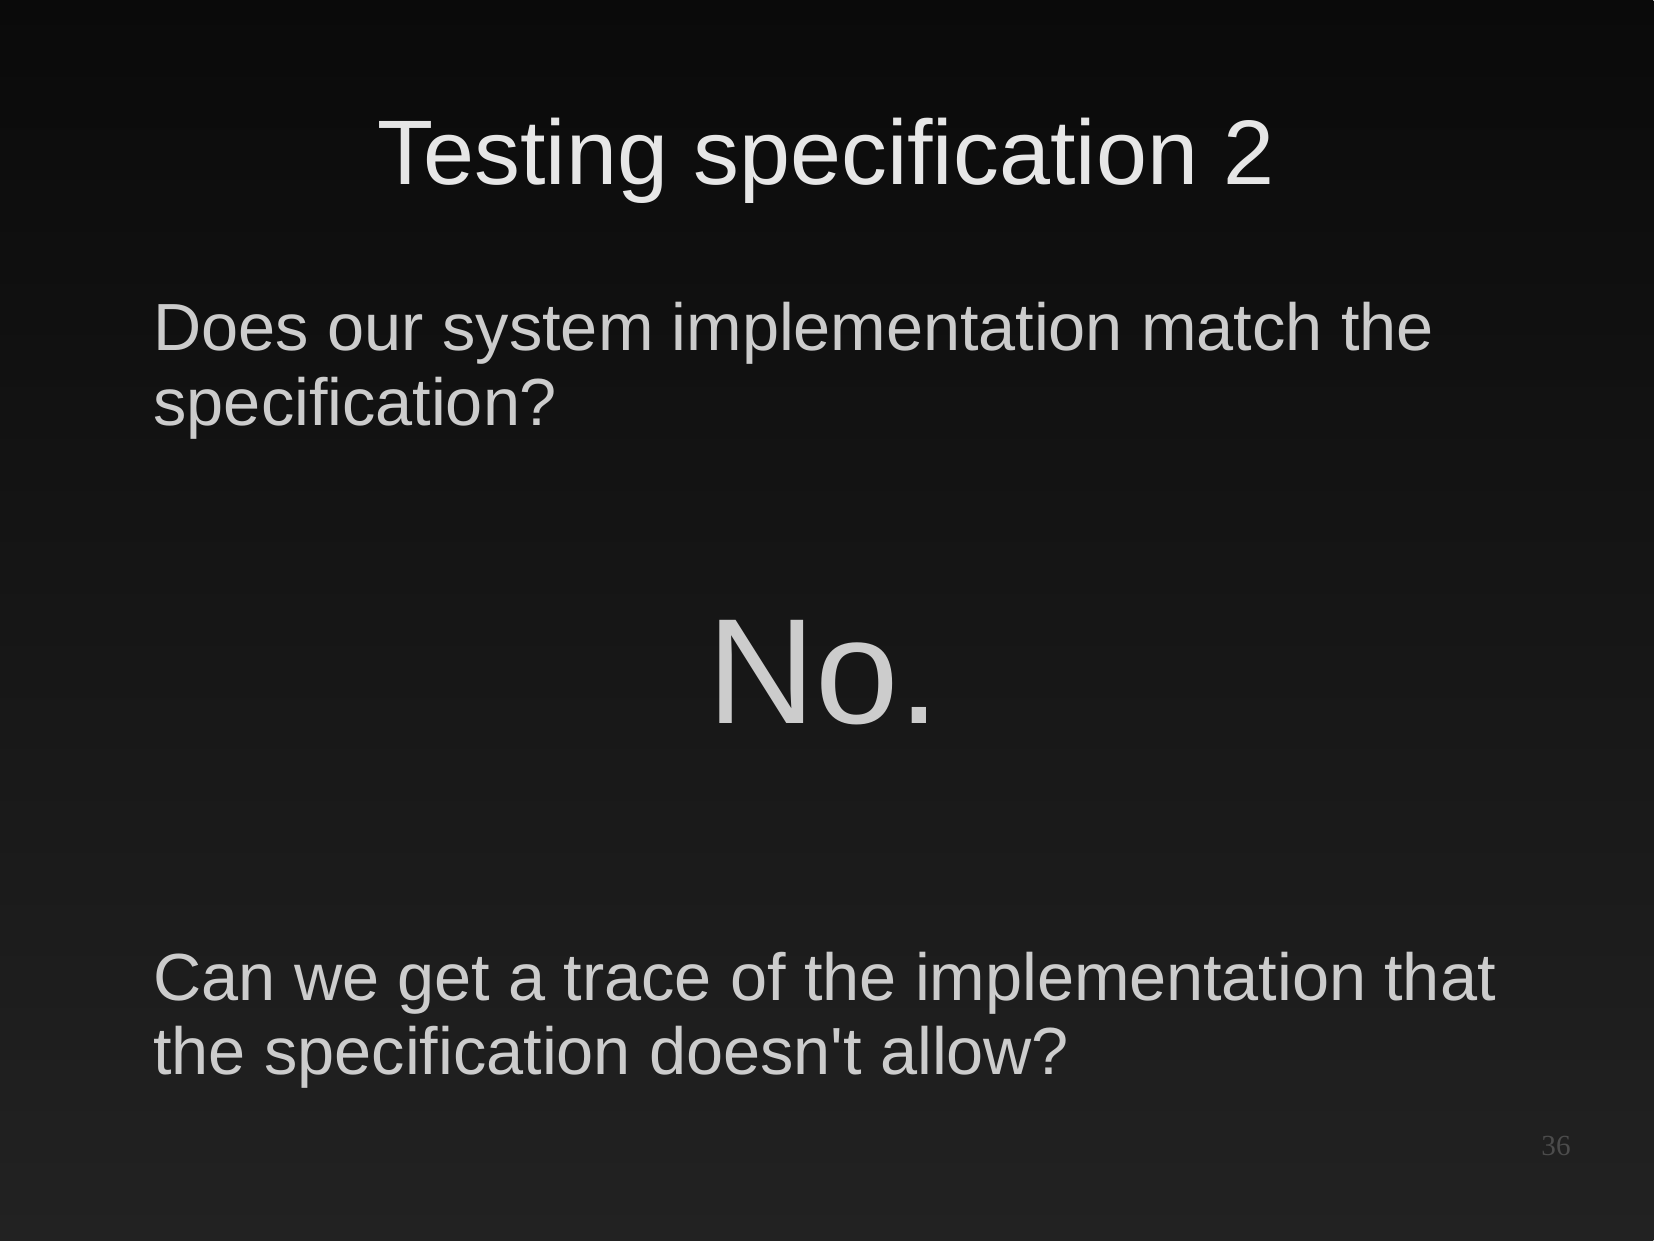

# Testing specification 2
Does our system implementation match the specification?
No.
Can we get a trace of the implementation that the specification doesn't allow?
36